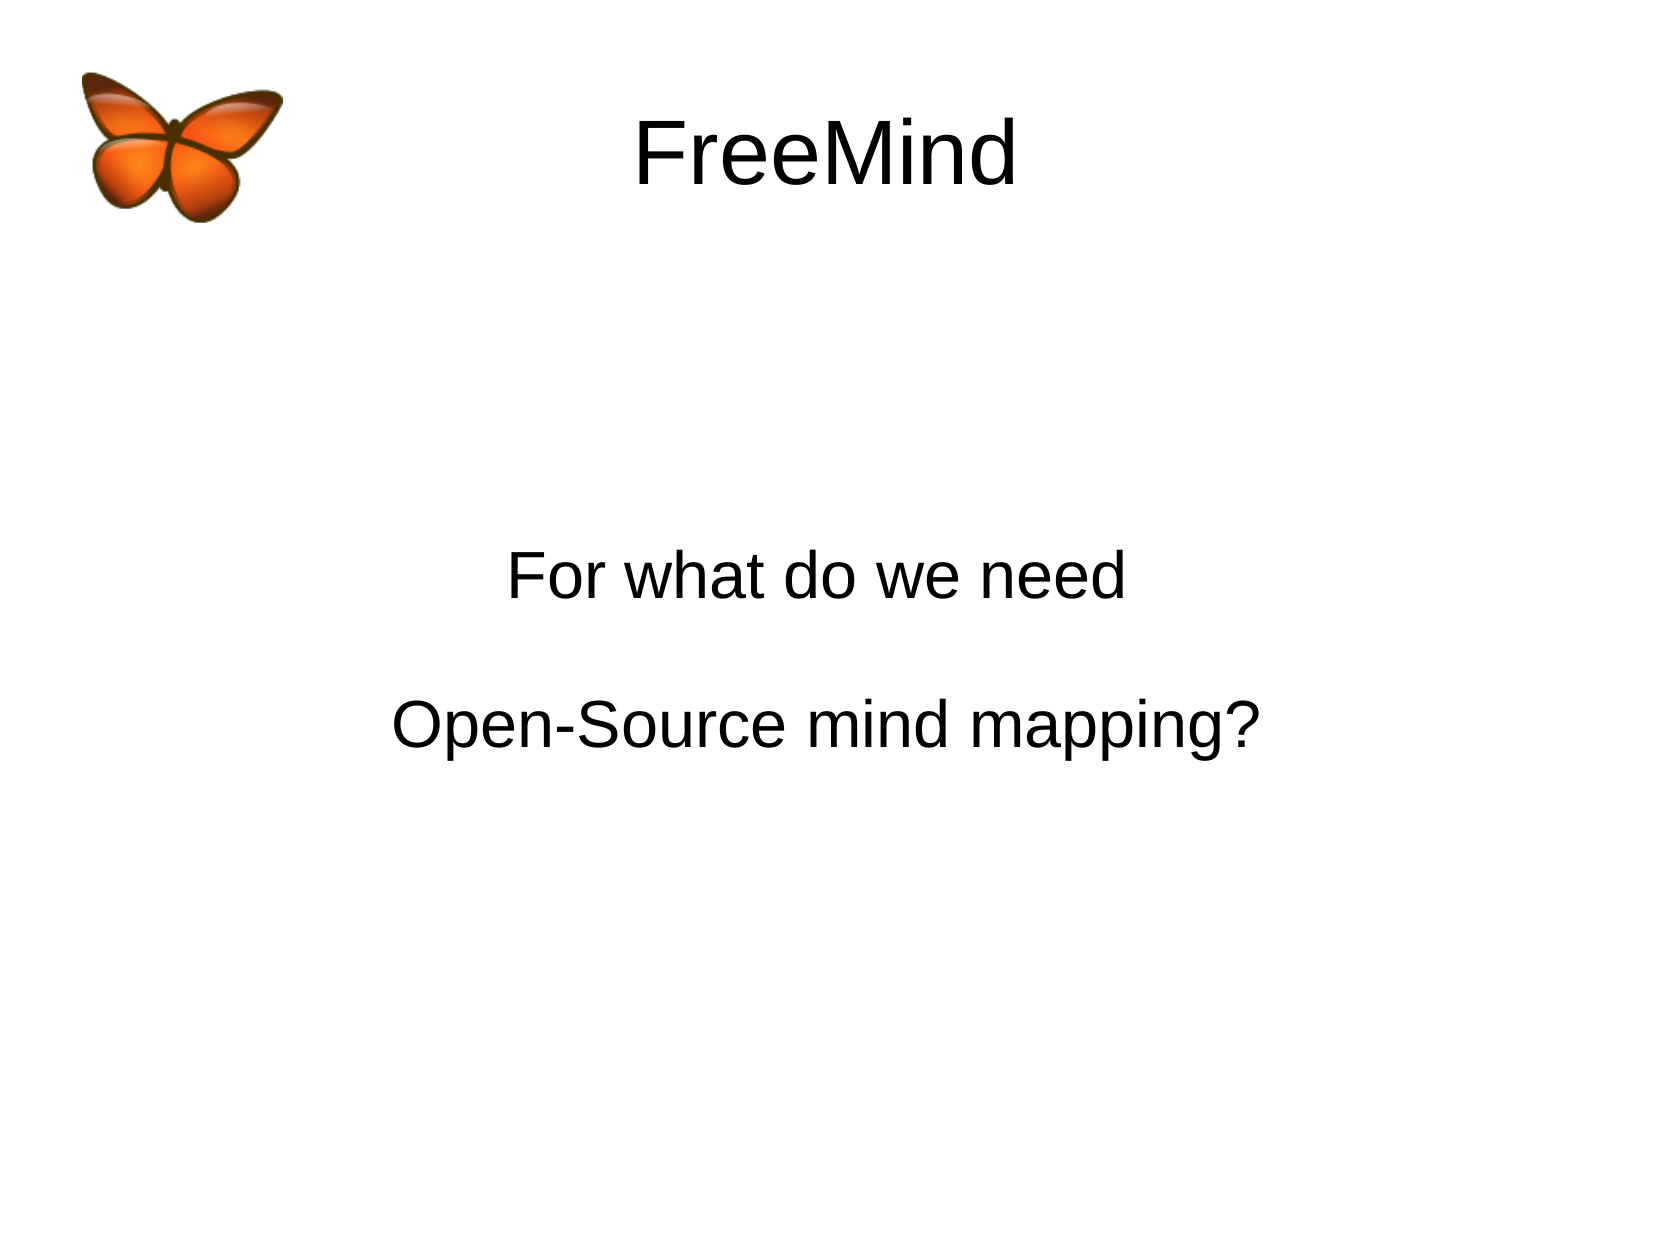

# FreeMind
For what do we need
Open-Source mind mapping?